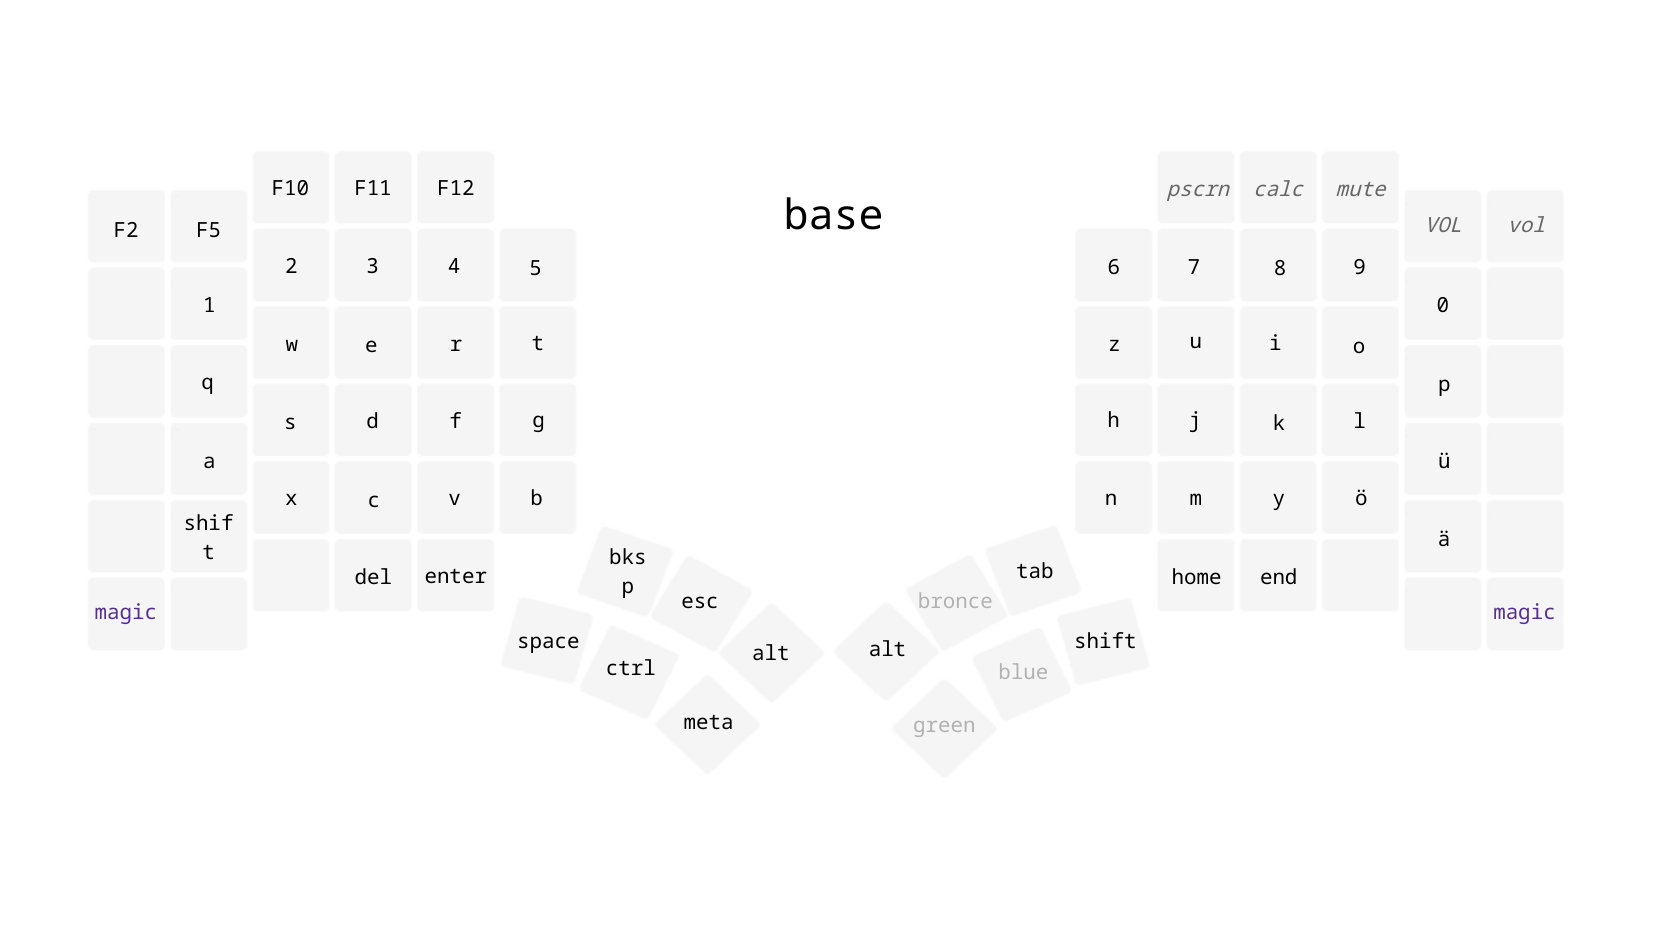

mute
pscrn
calc
F10
F11
F12
base
VOL
vol
F2
F5
4
7
2
5
6
8
9
3
1
0
u
w
i
e
o
z
t
r
q
p
j
g
h
s
d
f
k
l
a
ü
x
m
y
ö
n
v
b
c
shift
ä
bksp
tab
enter
home
del
end
bronce
esc
magic
magic
shift
space
alt
alt
ctrl
blue
meta
green